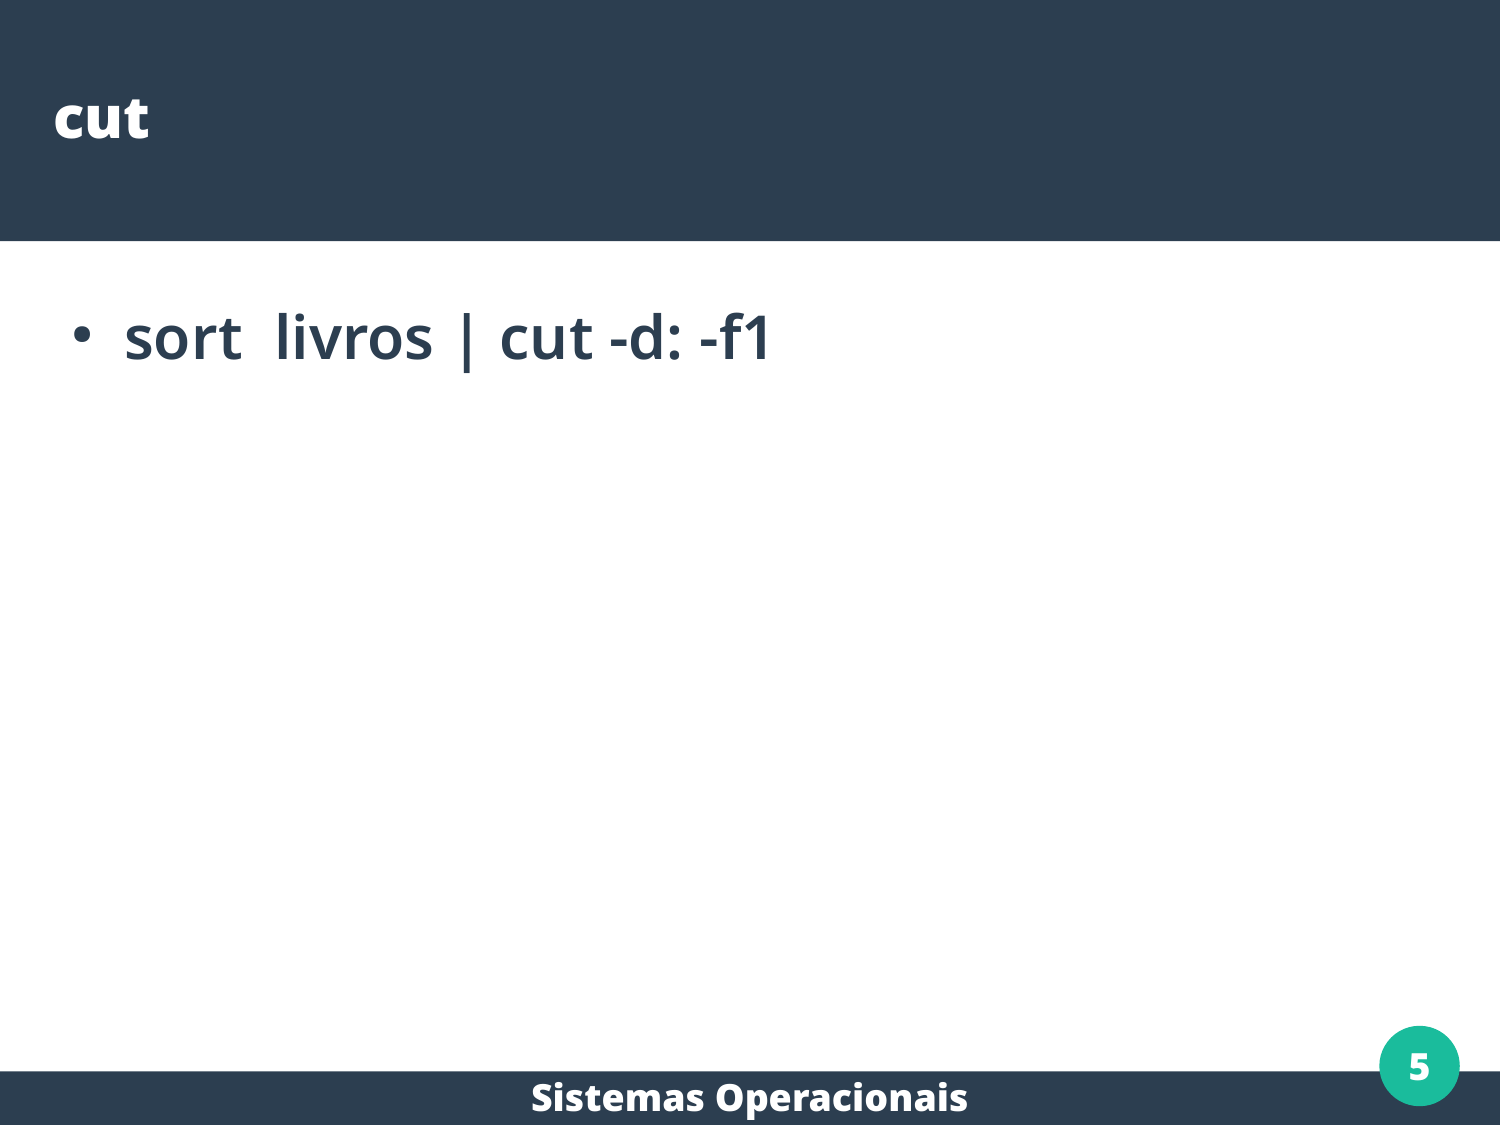

# cut
sort livros | cut -d: -f1
5
Sistemas Operacionais